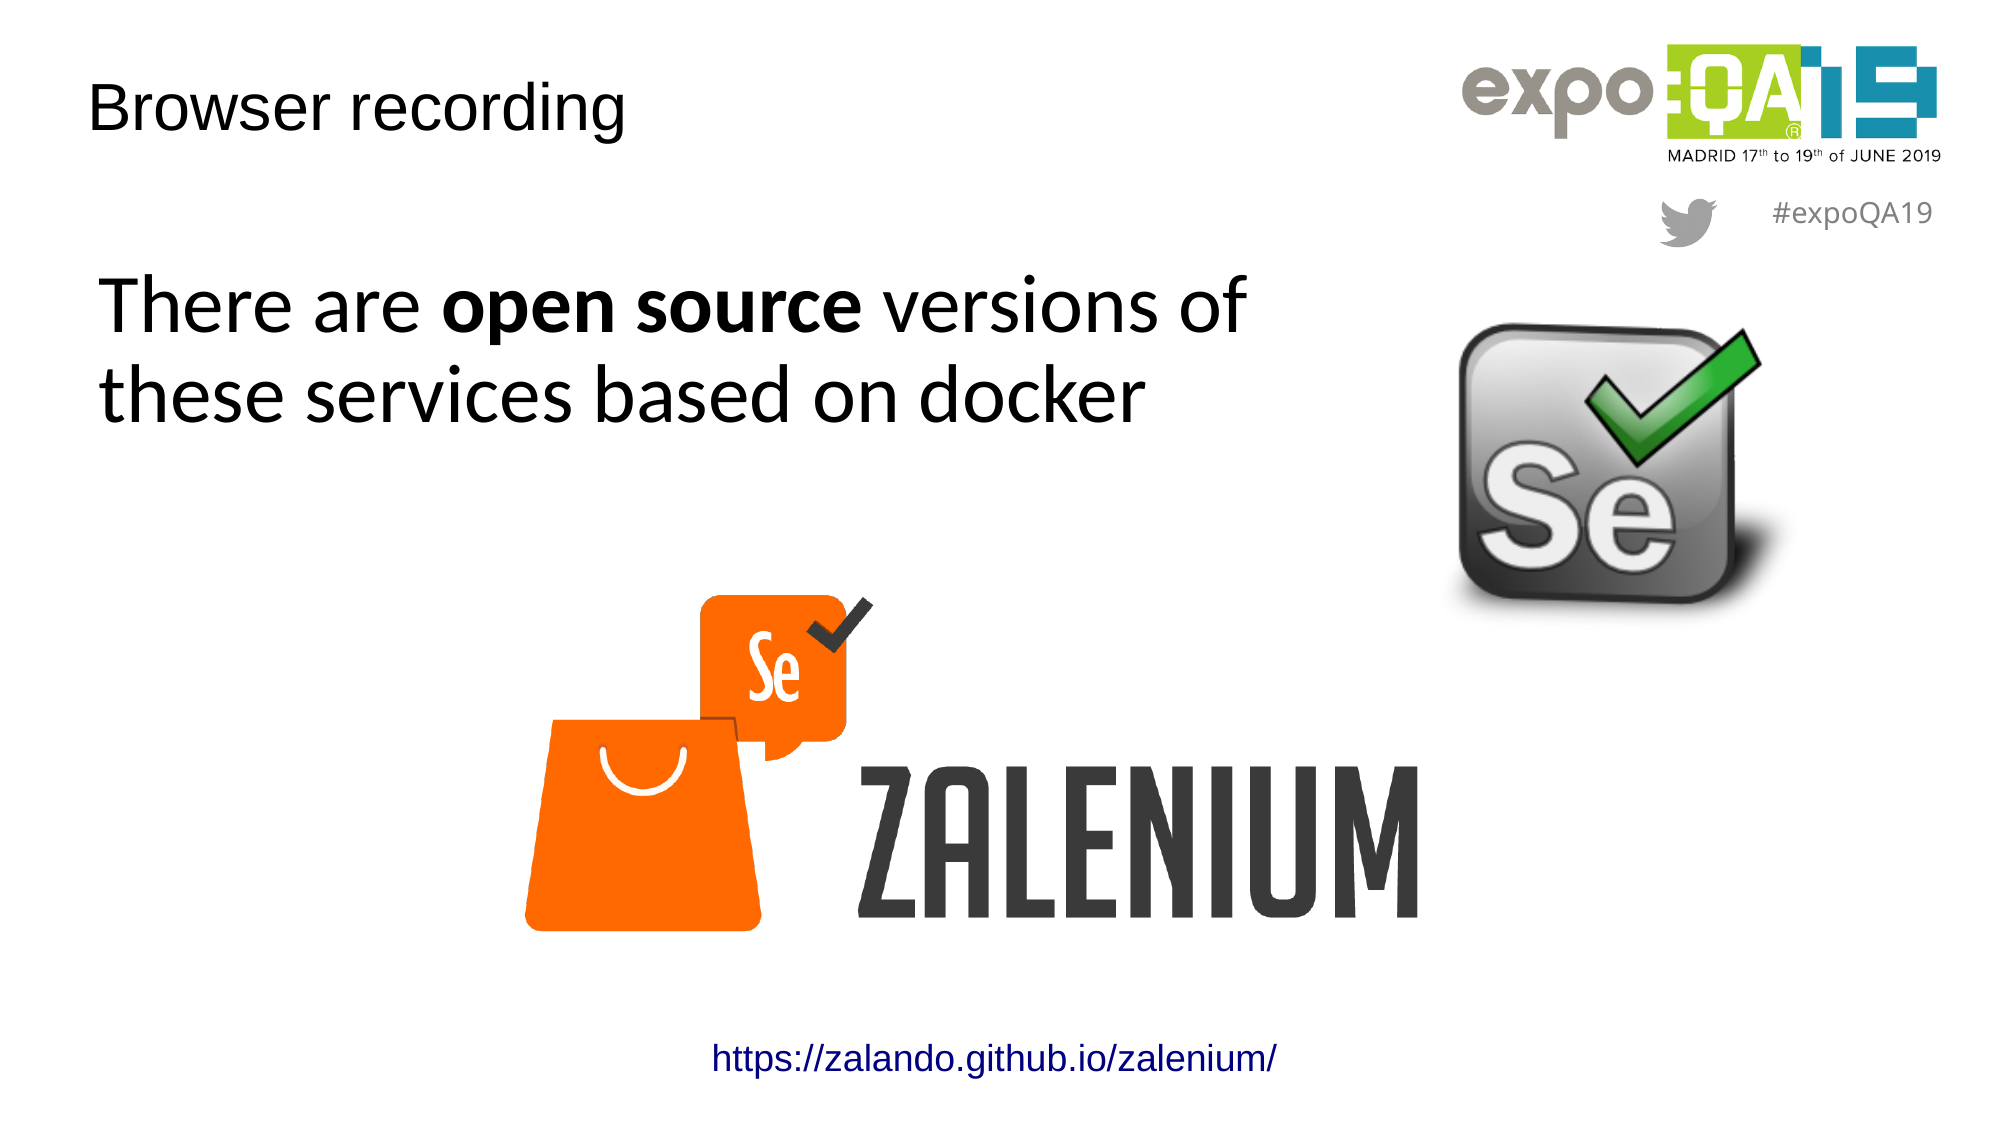

Browser recording
# There are open source versions of these services based on docker
https://zalando.github.io/zalenium/